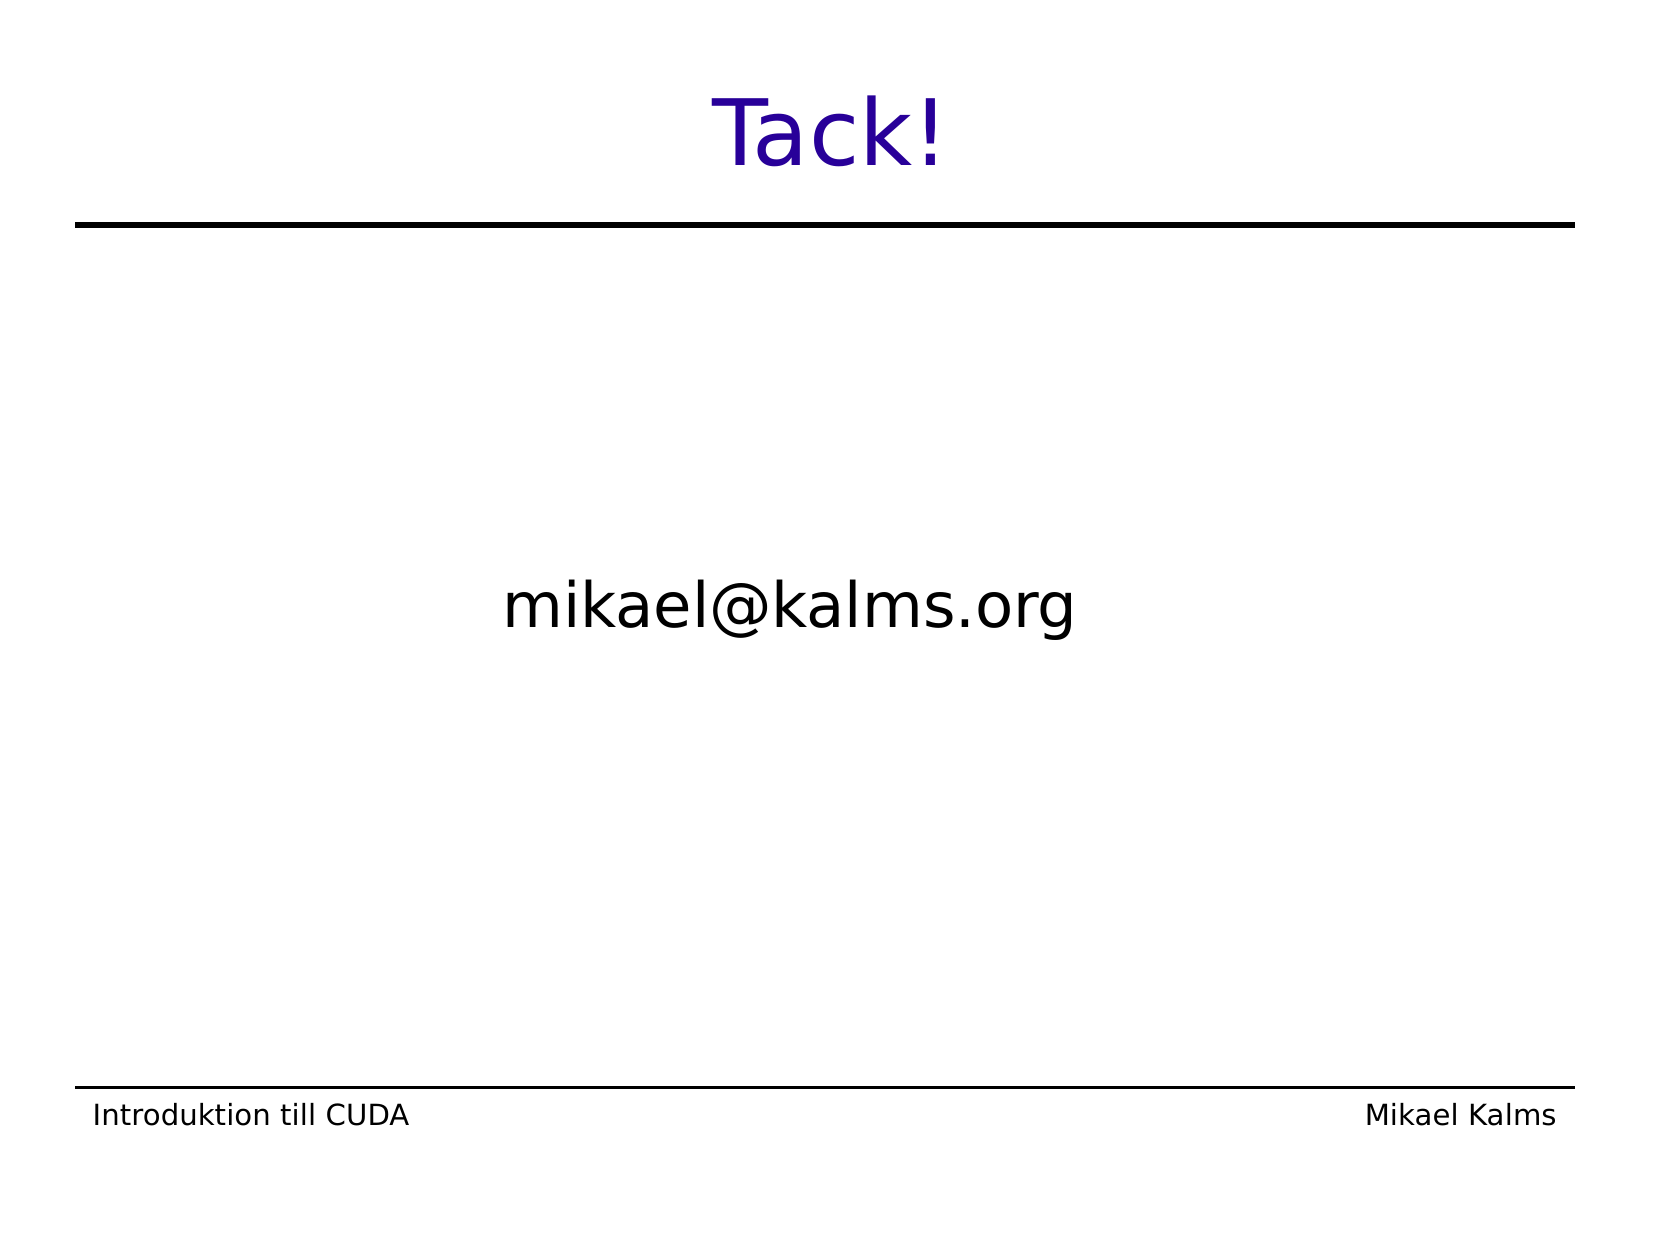

# Tack!
mikael@kalms.org
Introduktion till CUDA
Mikael Kalms